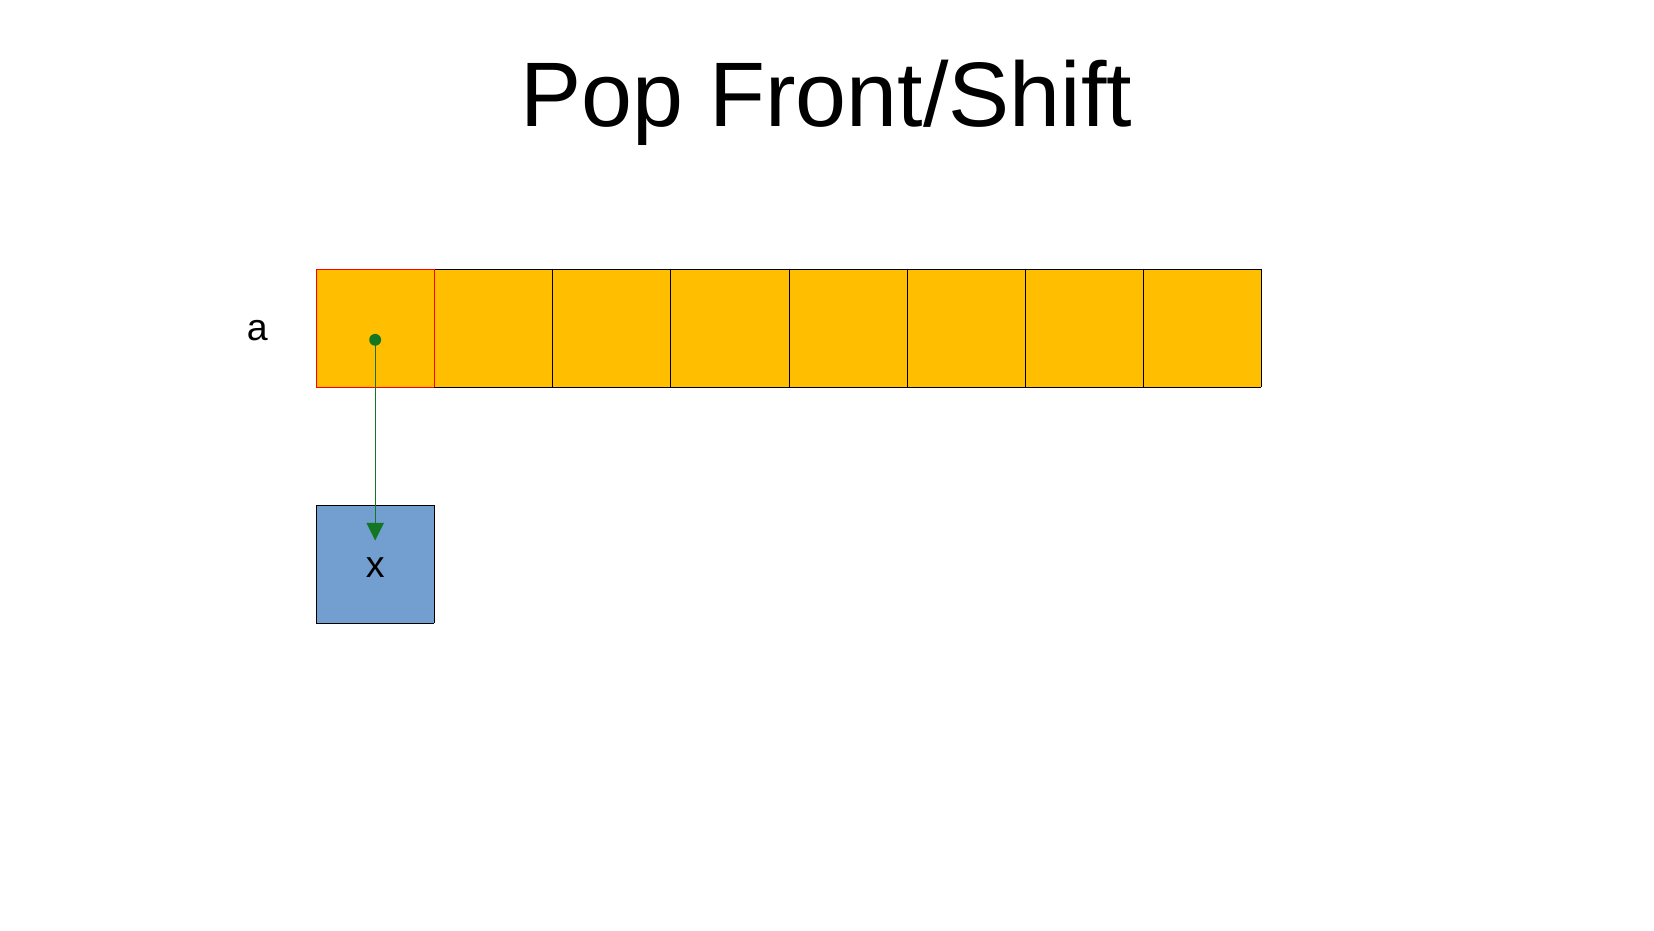

# Pop Front/Shift
| a | | | | | | | | | | |
| --- | --- | --- | --- | --- | --- | --- | --- | --- | --- | --- |
| | | | | | | | | | | |
| | x | | | | | | | | | |